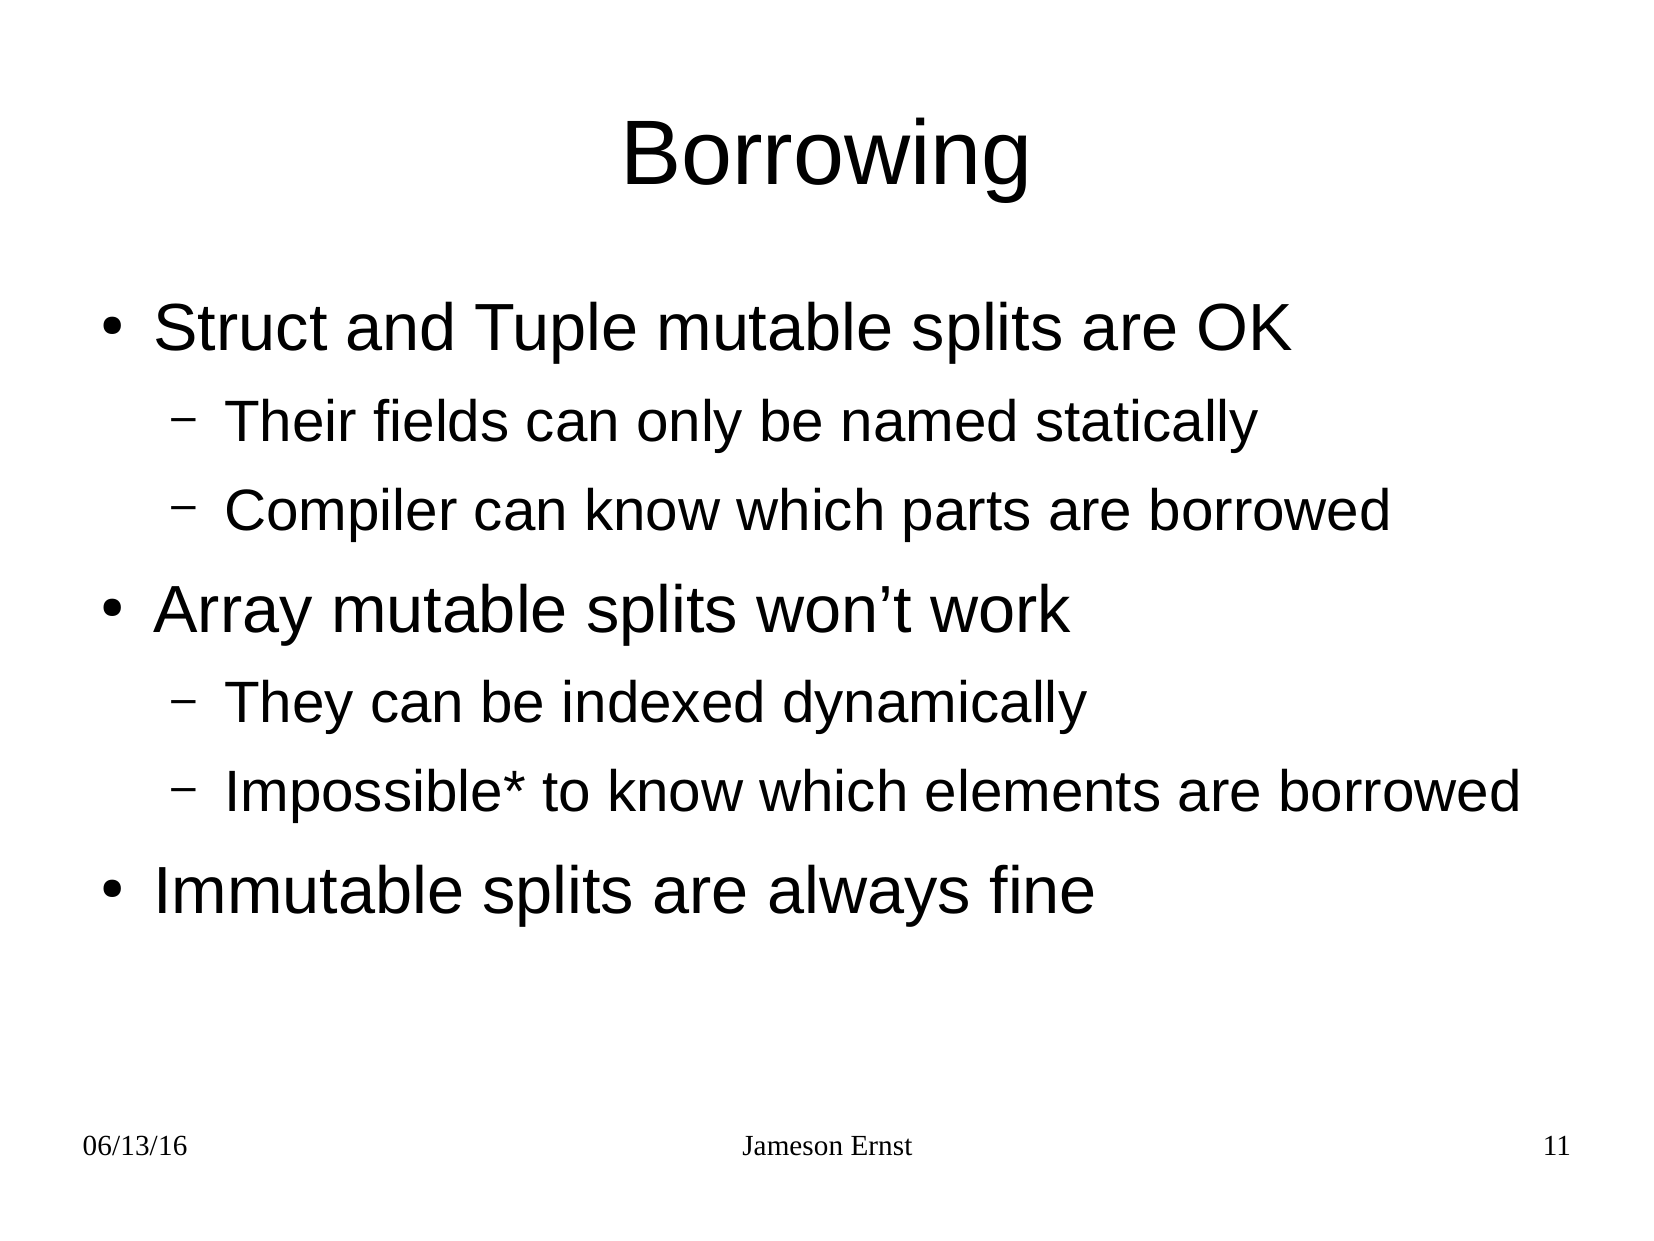

# Borrowing
Struct and Tuple mutable splits are OK
Their fields can only be named statically
Compiler can know which parts are borrowed
Array mutable splits won’t work
They can be indexed dynamically
Impossible* to know which elements are borrowed
Immutable splits are always fine
06/13/16
Jameson Ernst
11